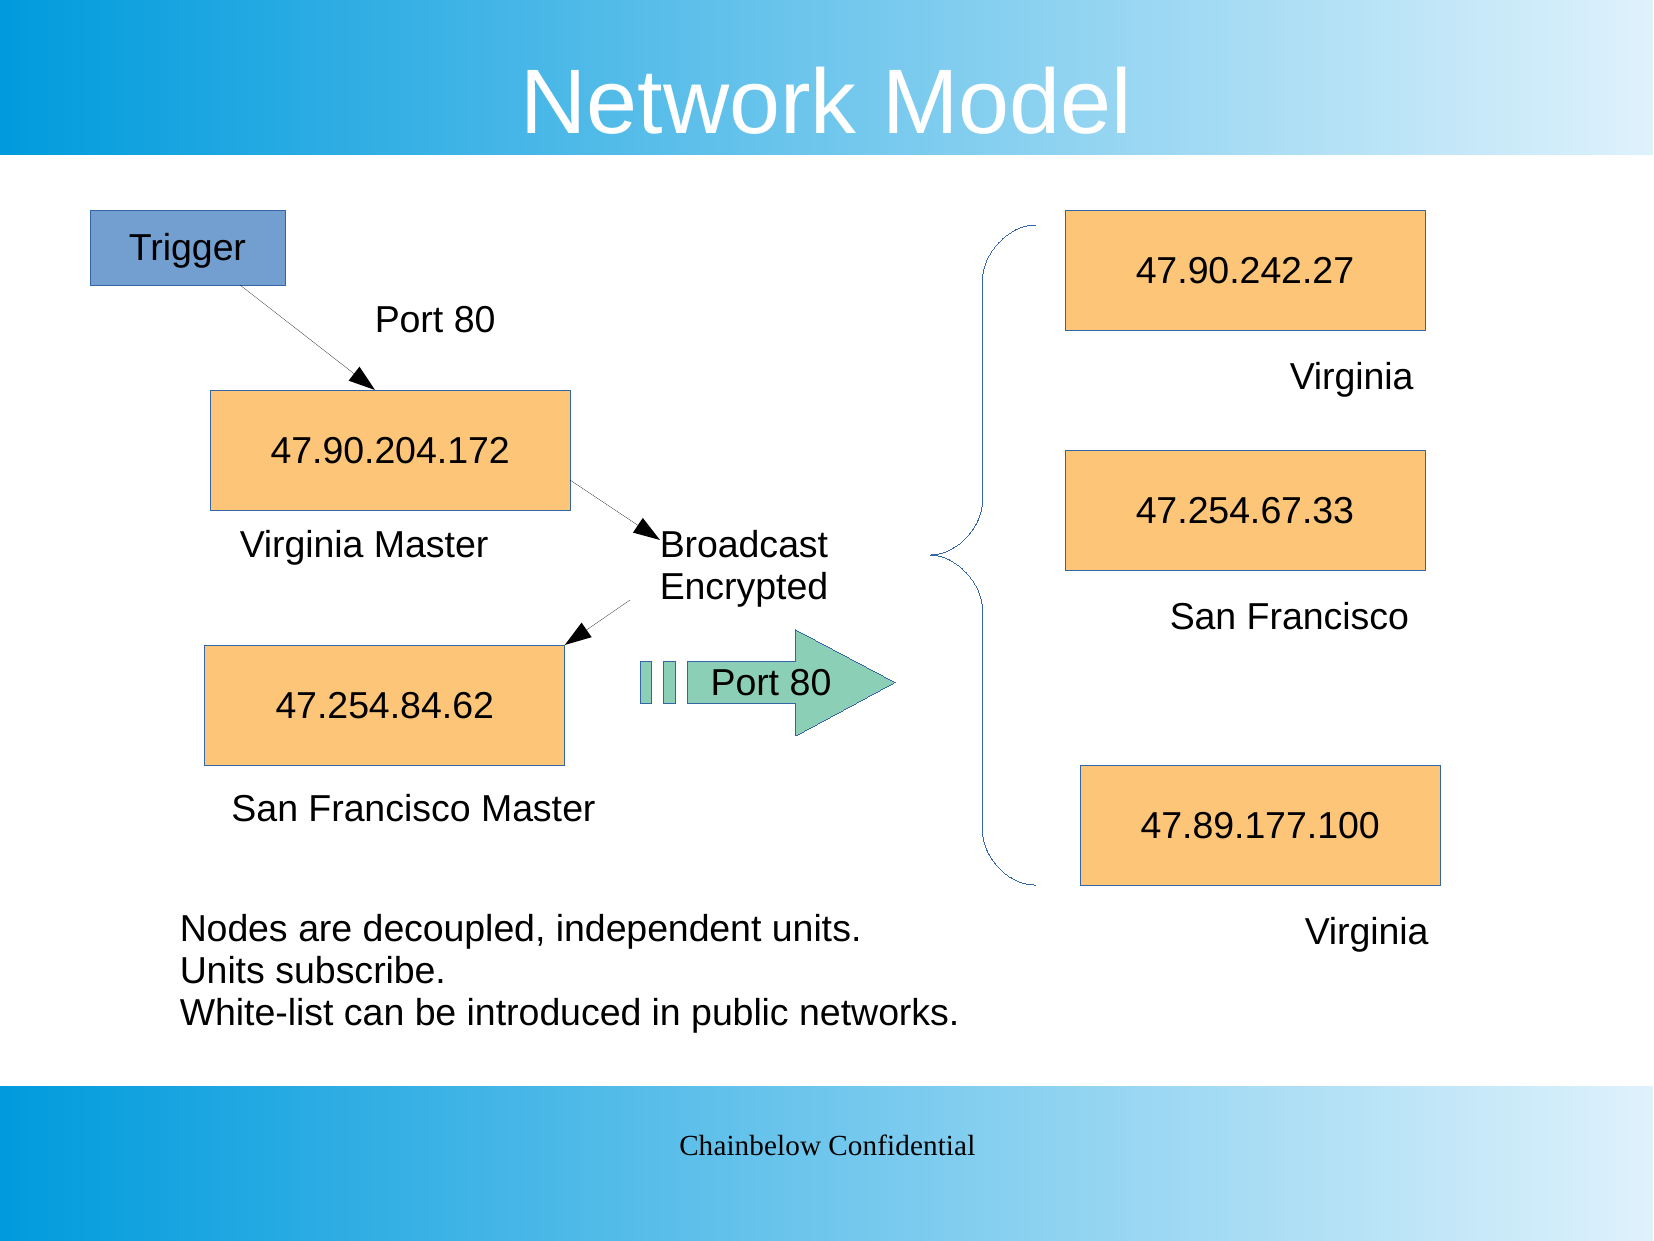

# Network Model
Trigger
47.90.242.27
Port 80
Virginia
47.90.204.172
47.254.67.33
Virginia Master
Broadcast
Encrypted
San Francisco
Port 80
47.254.84.62
47.89.177.100
San Francisco Master
Nodes are decoupled, independent units.
Units subscribe.
White-list can be introduced in public networks.
Virginia